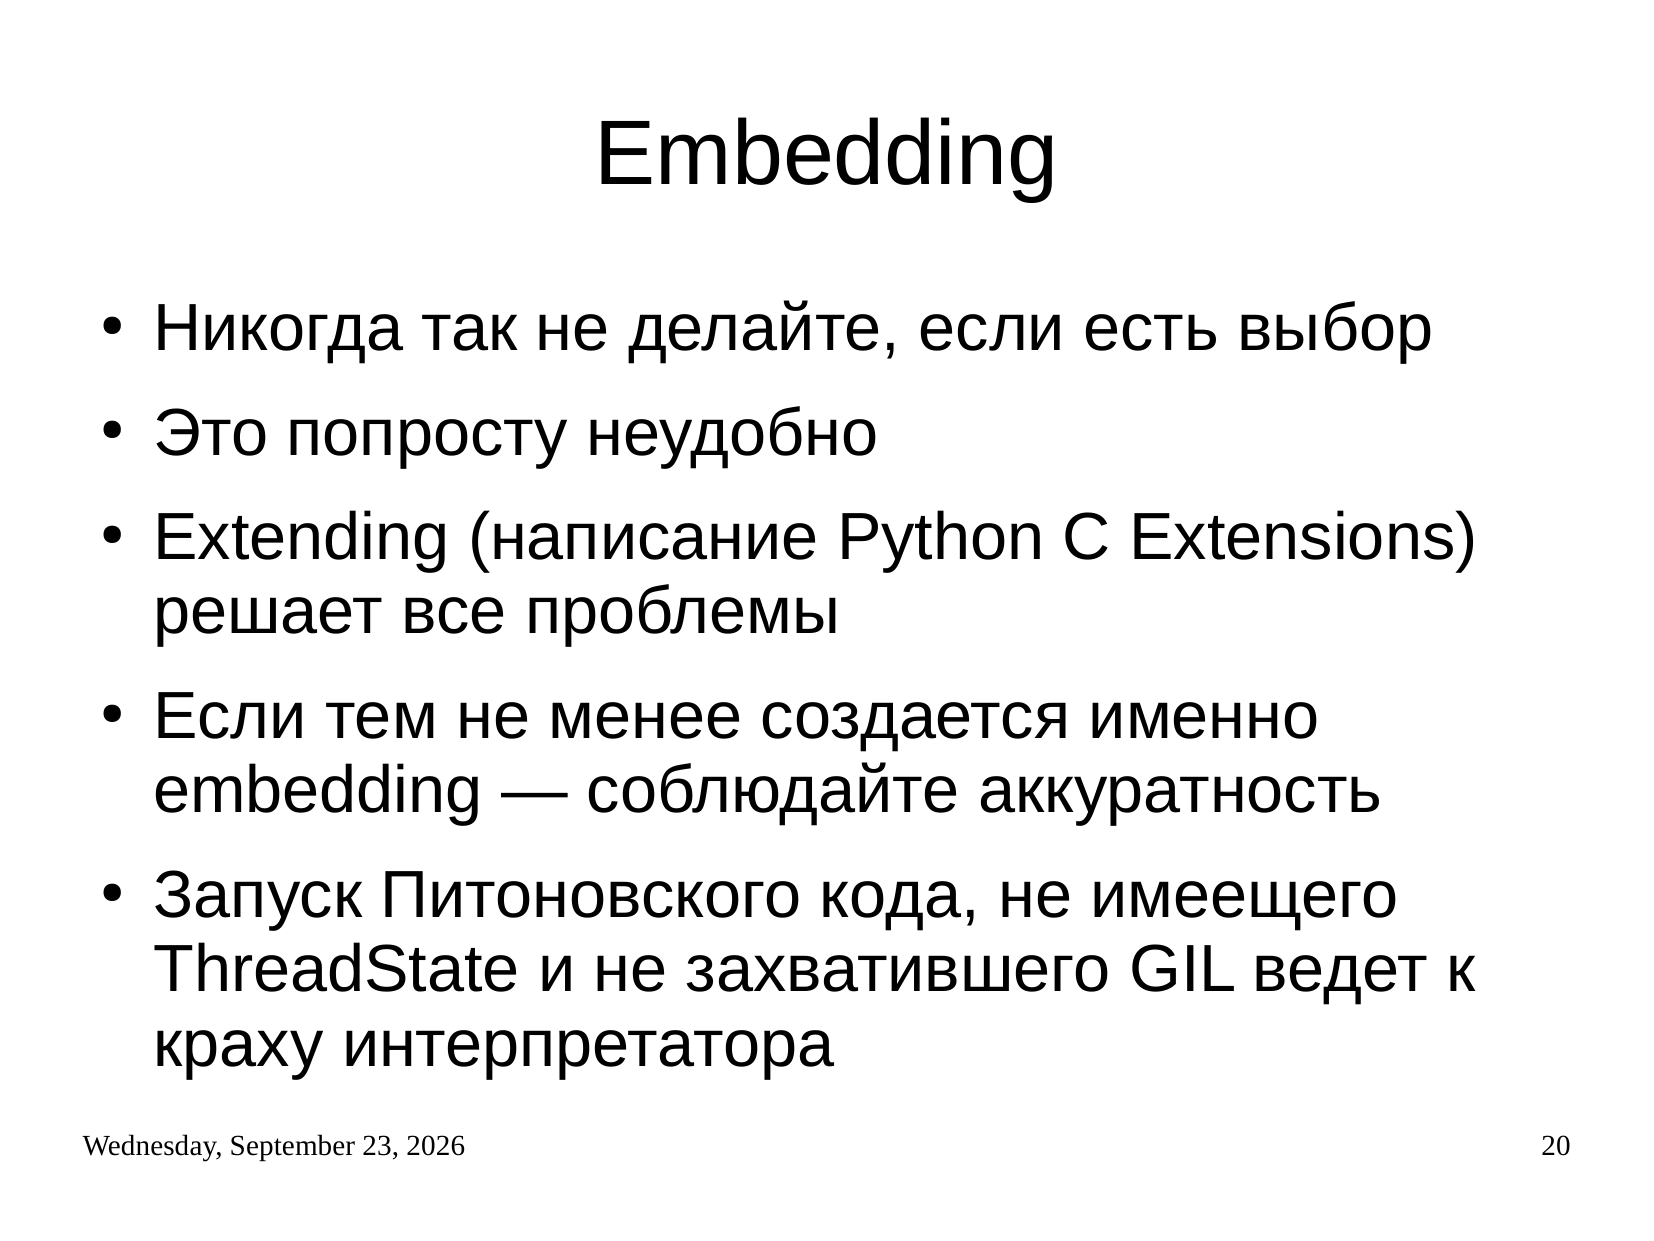

# Embedding
Никогда так не делайте, если есть выбор
Это попросту неудобно
Extending (написание Python C Extensions) решает все проблемы
Если тем не менее создается именно embedding — соблюдайте аккуратность
Запуск Питоновского кода, не имеещего ThreadState и не захватившего GIL ведет к краху интерпретатора
20